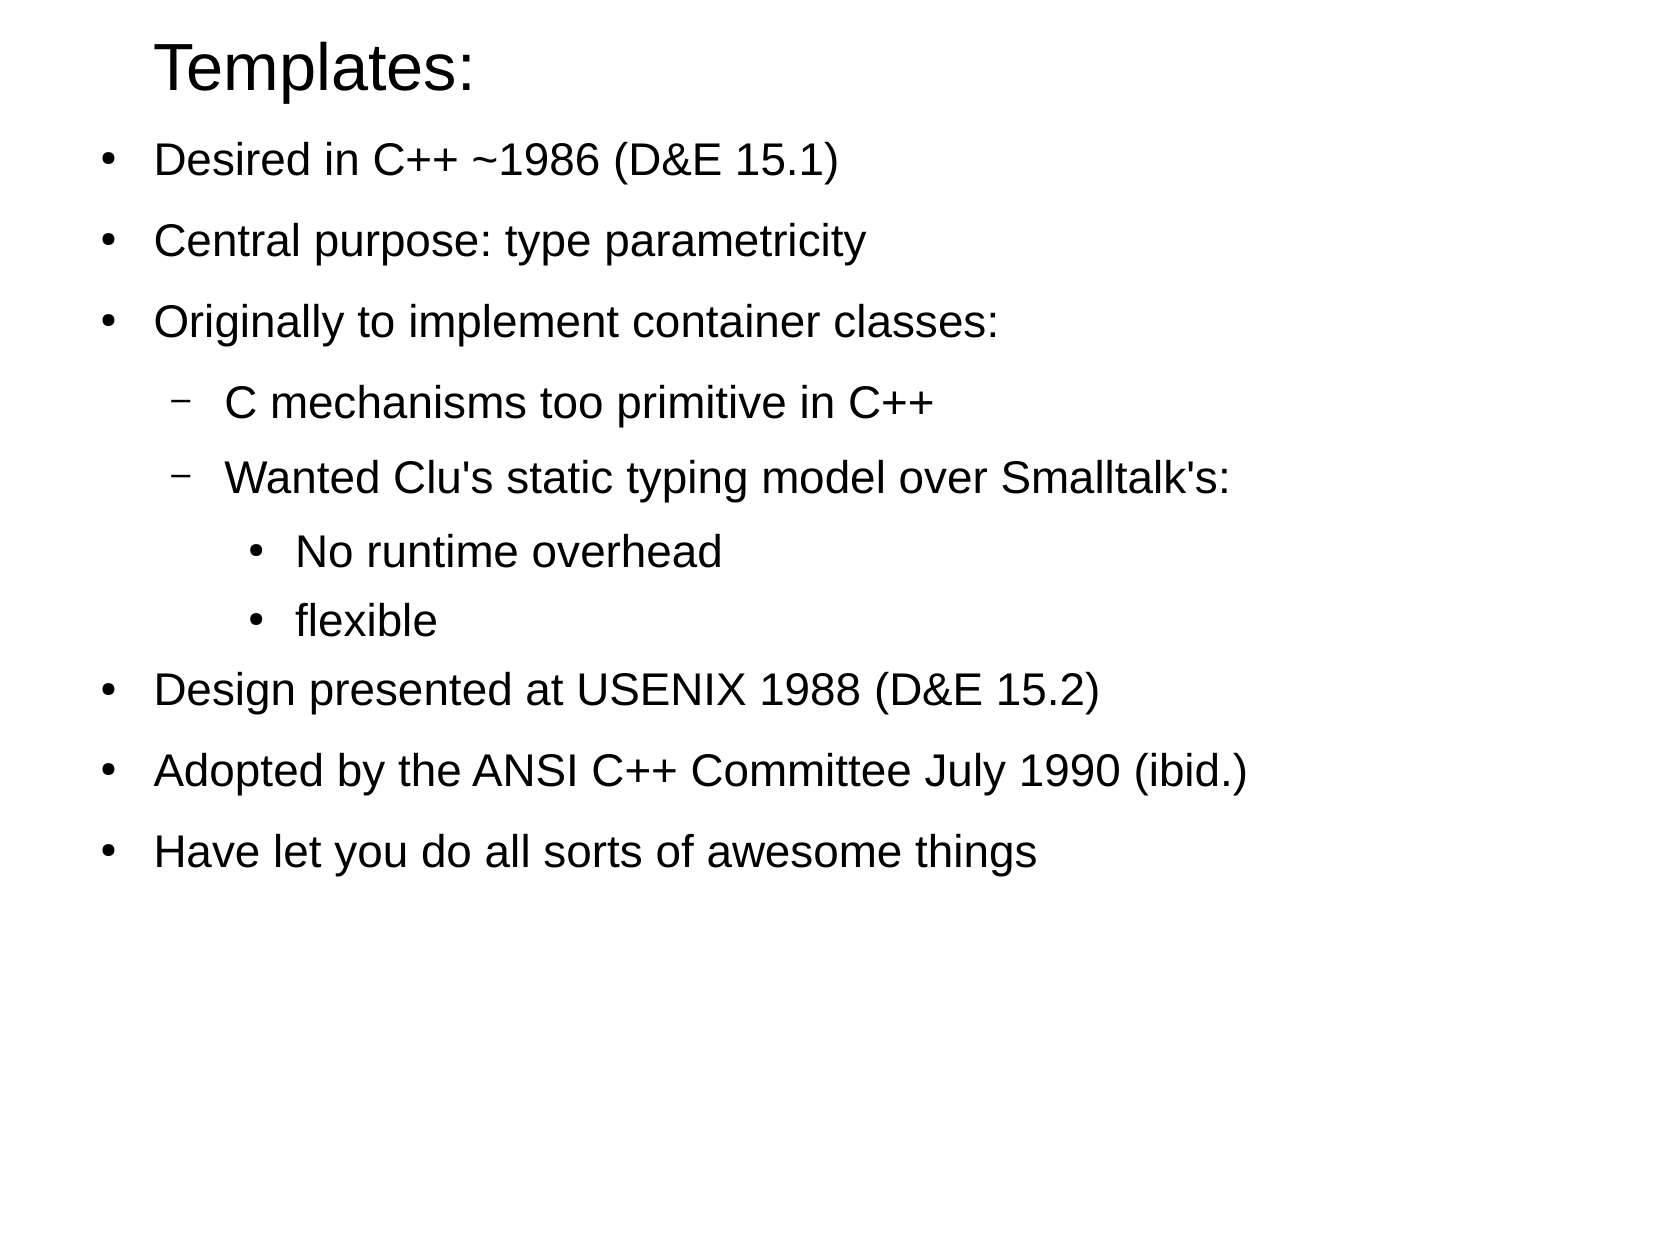

# Templates:
Desired in C++ ~1986 (D&E 15.1)
Central purpose: type parametricity
Originally to implement container classes:
C mechanisms too primitive in C++
Wanted Clu's static typing model over Smalltalk's:
No runtime overhead
flexible
Design presented at USENIX 1988 (D&E 15.2)
Adopted by the ANSI C++ Committee July 1990 (ibid.)
Have let you do all sorts of awesome things